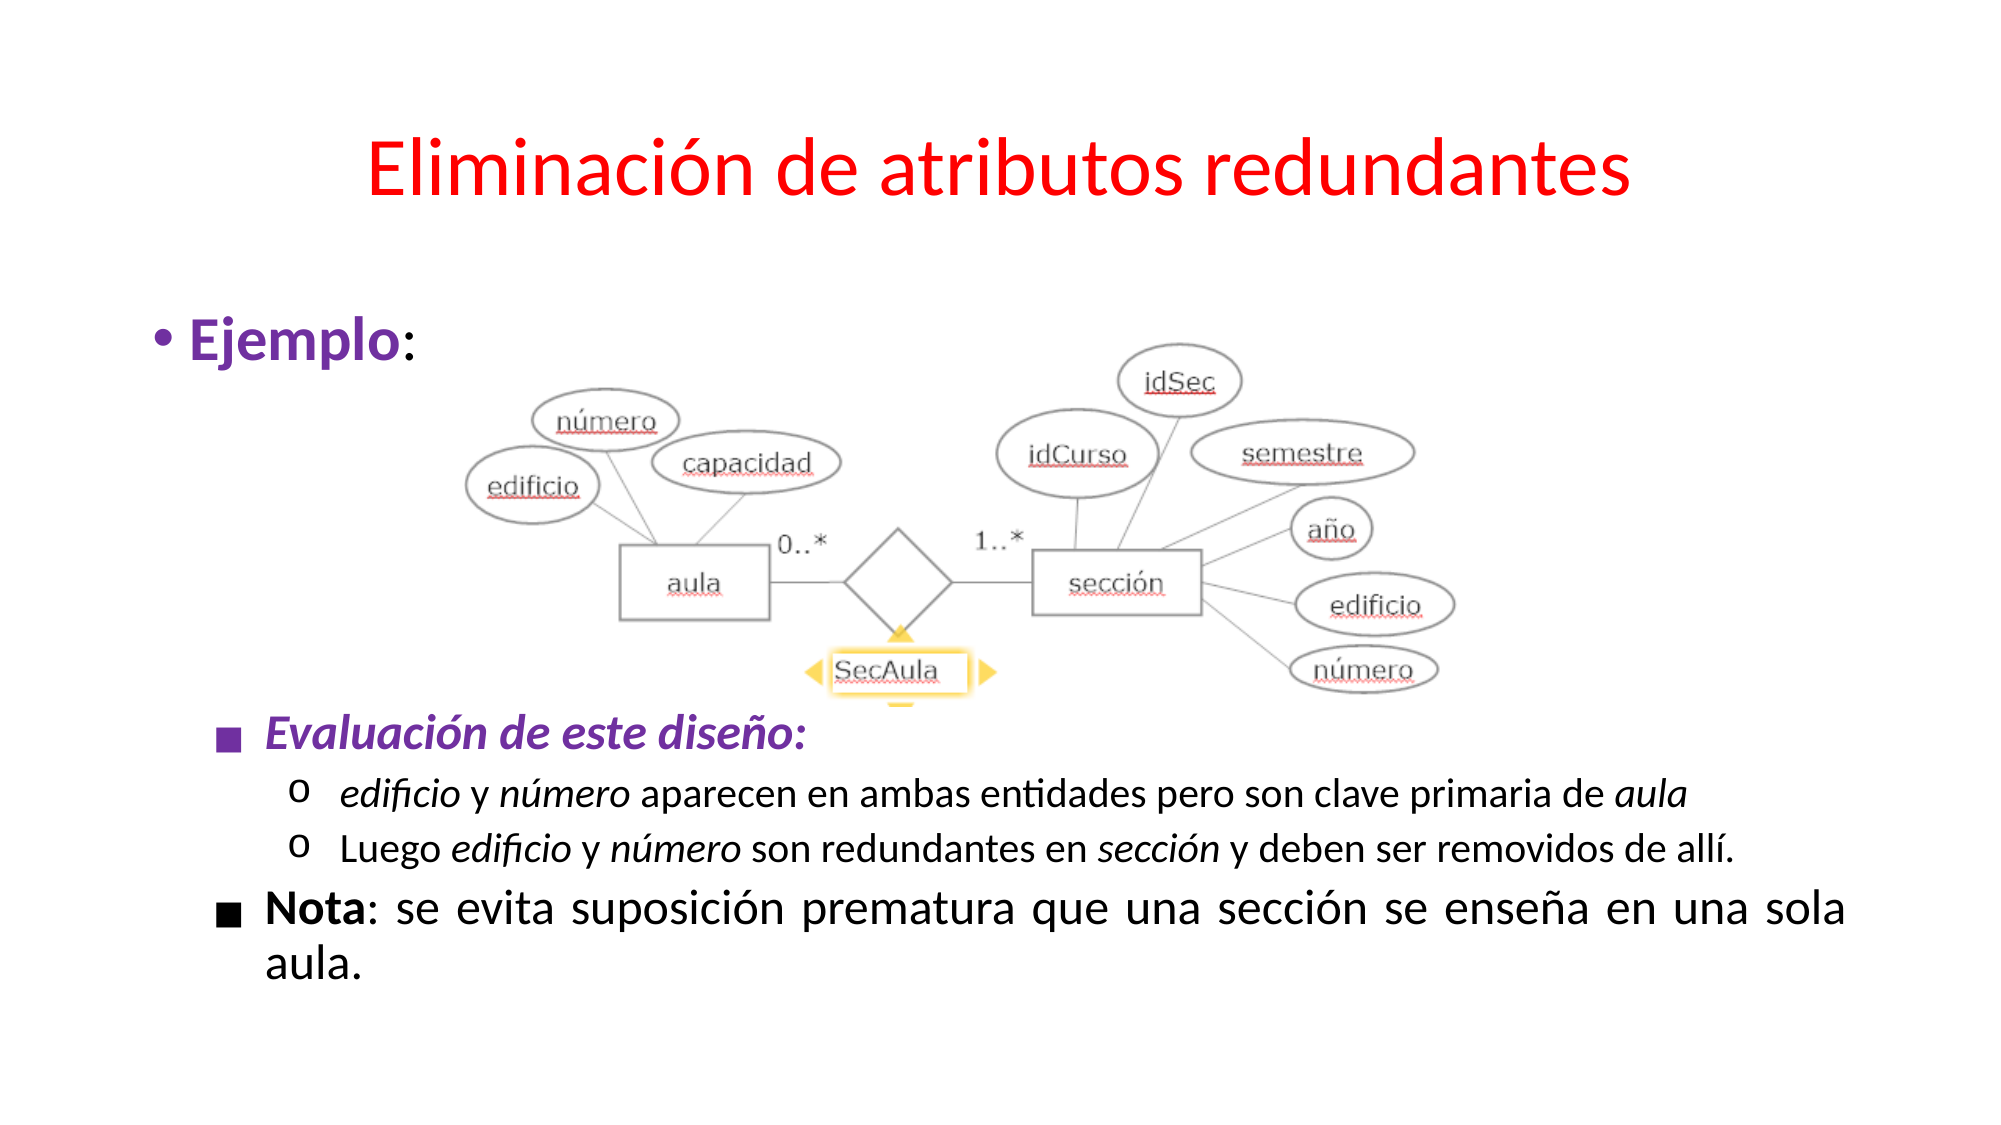

# Eliminación de atributos redundantes
Ejemplo:
Evaluación de este diseño:
edificio y número aparecen en ambas entidades pero son clave primaria de aula
Luego edificio y número son redundantes en sección y deben ser removidos de allí.
Nota: se evita suposición prematura que una sección se enseña en una sola aula.